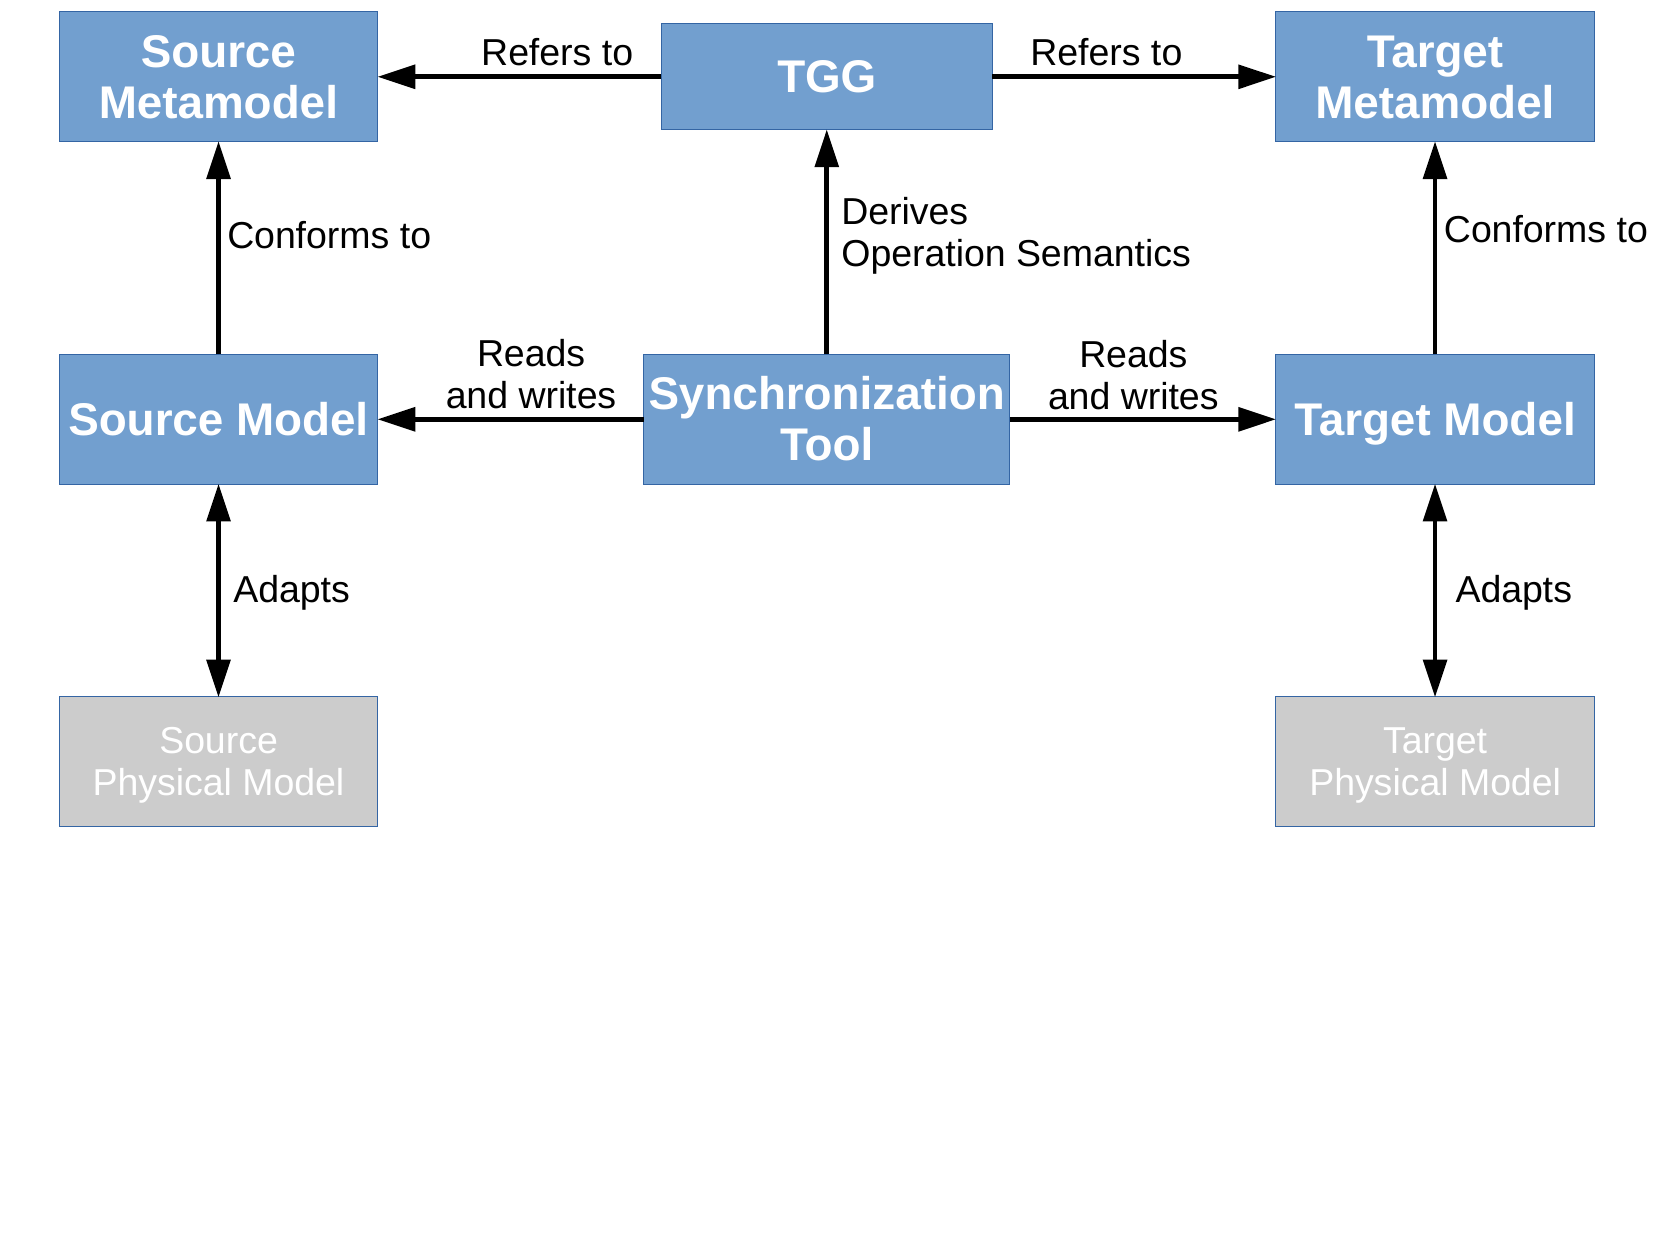

Source
Metamodel
Target
Metamodel
Refers to
TGG
Refers to
Derives
Operation Semantics
Conforms to
Conforms to
Reads
and writes
Reads
and writes
Source Model
Synchronization
Tool
Target Model
Adapts
Adapts
Source
Physical Model
Target
Physical Model